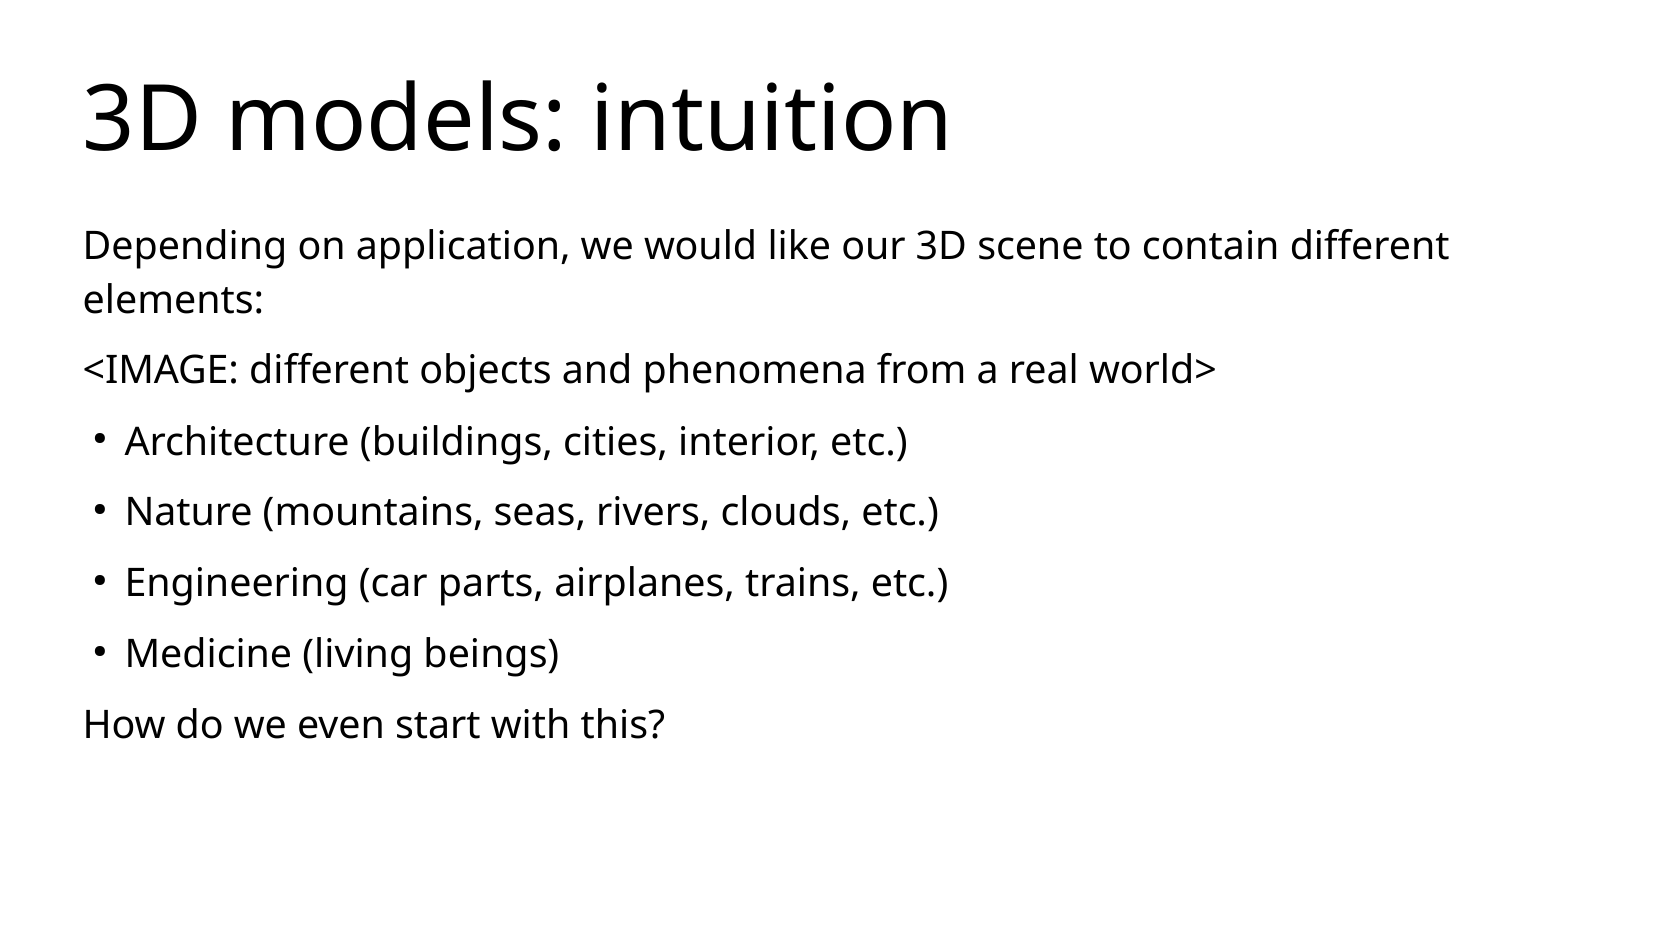

# 3D models: intuition
Depending on application, we would like our 3D scene to contain different elements:
<IMAGE: different objects and phenomena from a real world>
Architecture (buildings, cities, interior, etc.)
Nature (mountains, seas, rivers, clouds, etc.)
Engineering (car parts, airplanes, trains, etc.)
Medicine (living beings)
How do we even start with this?